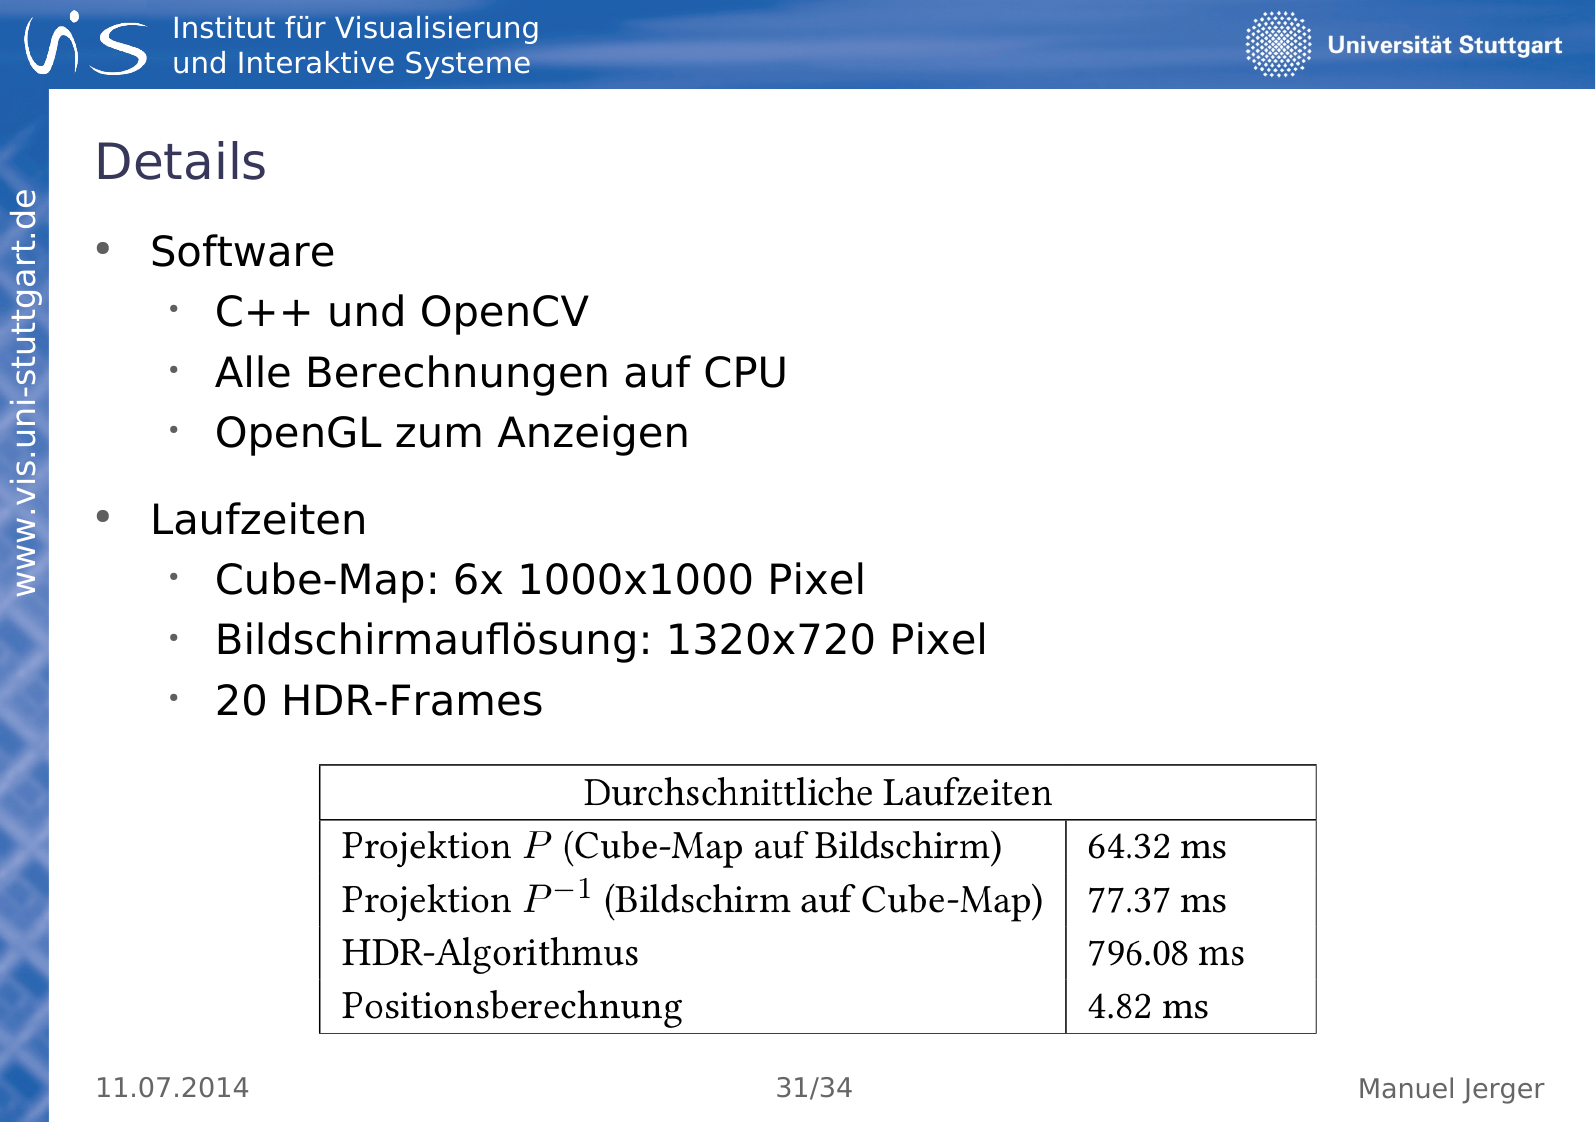

# Details
Software
C++ und OpenCV
Alle Berechnungen auf CPU
OpenGL zum Anzeigen
Laufzeiten
Cube-Map: 6x 1000x1000 Pixel
Bildschirmauflösung: 1320x720 Pixel
20 HDR-Frames